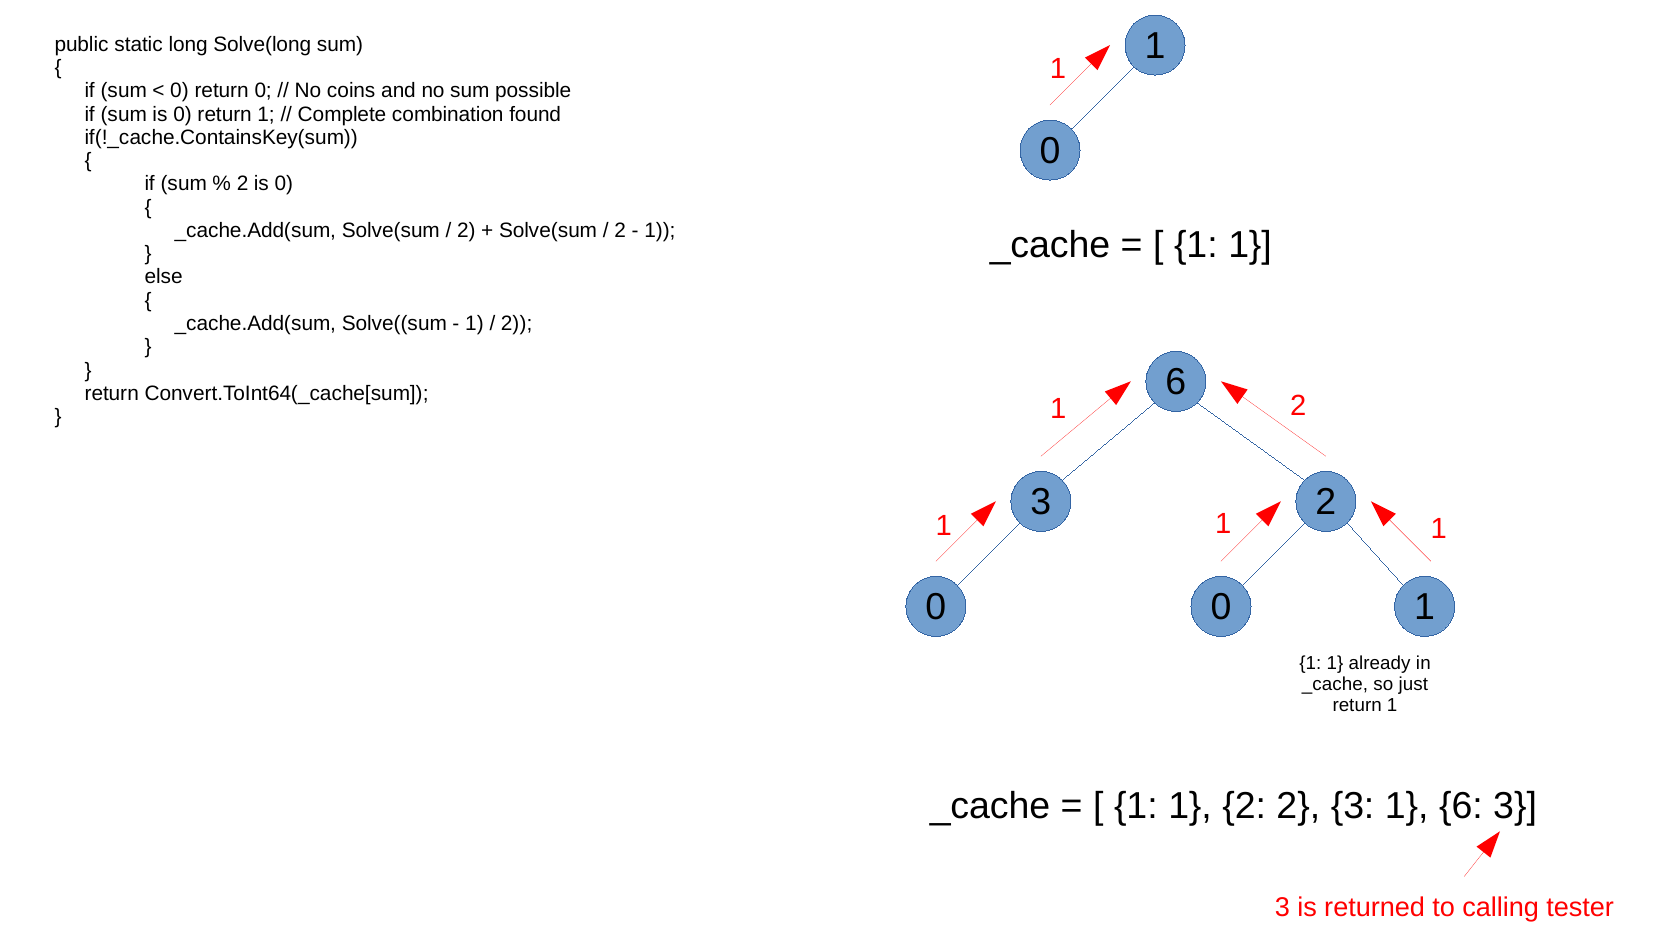

1
public static long Solve(long sum)
{
	if (sum < 0) return 0; // No coins and no sum possible
	if (sum is 0) return 1; // Complete combination found
	if(!_cache.ContainsKey(sum))
	{
			if (sum % 2 is 0)
			{
				_cache.Add(sum, Solve(sum / 2) + Solve(sum / 2 - 1));
			}
			else
			{
				_cache.Add(sum, Solve((sum - 1) / 2));
			}
	}
	return Convert.ToInt64(_cache[sum]);
}
1
0
_cache = [ {1: 1}]
6
2
1
3
2
1
1
1
0
0
1
{1: 1} already in _cache, so just return 1
_cache = [ {1: 1}, {2: 2}, {3: 1}, {6: 3}]
3 is returned to calling tester